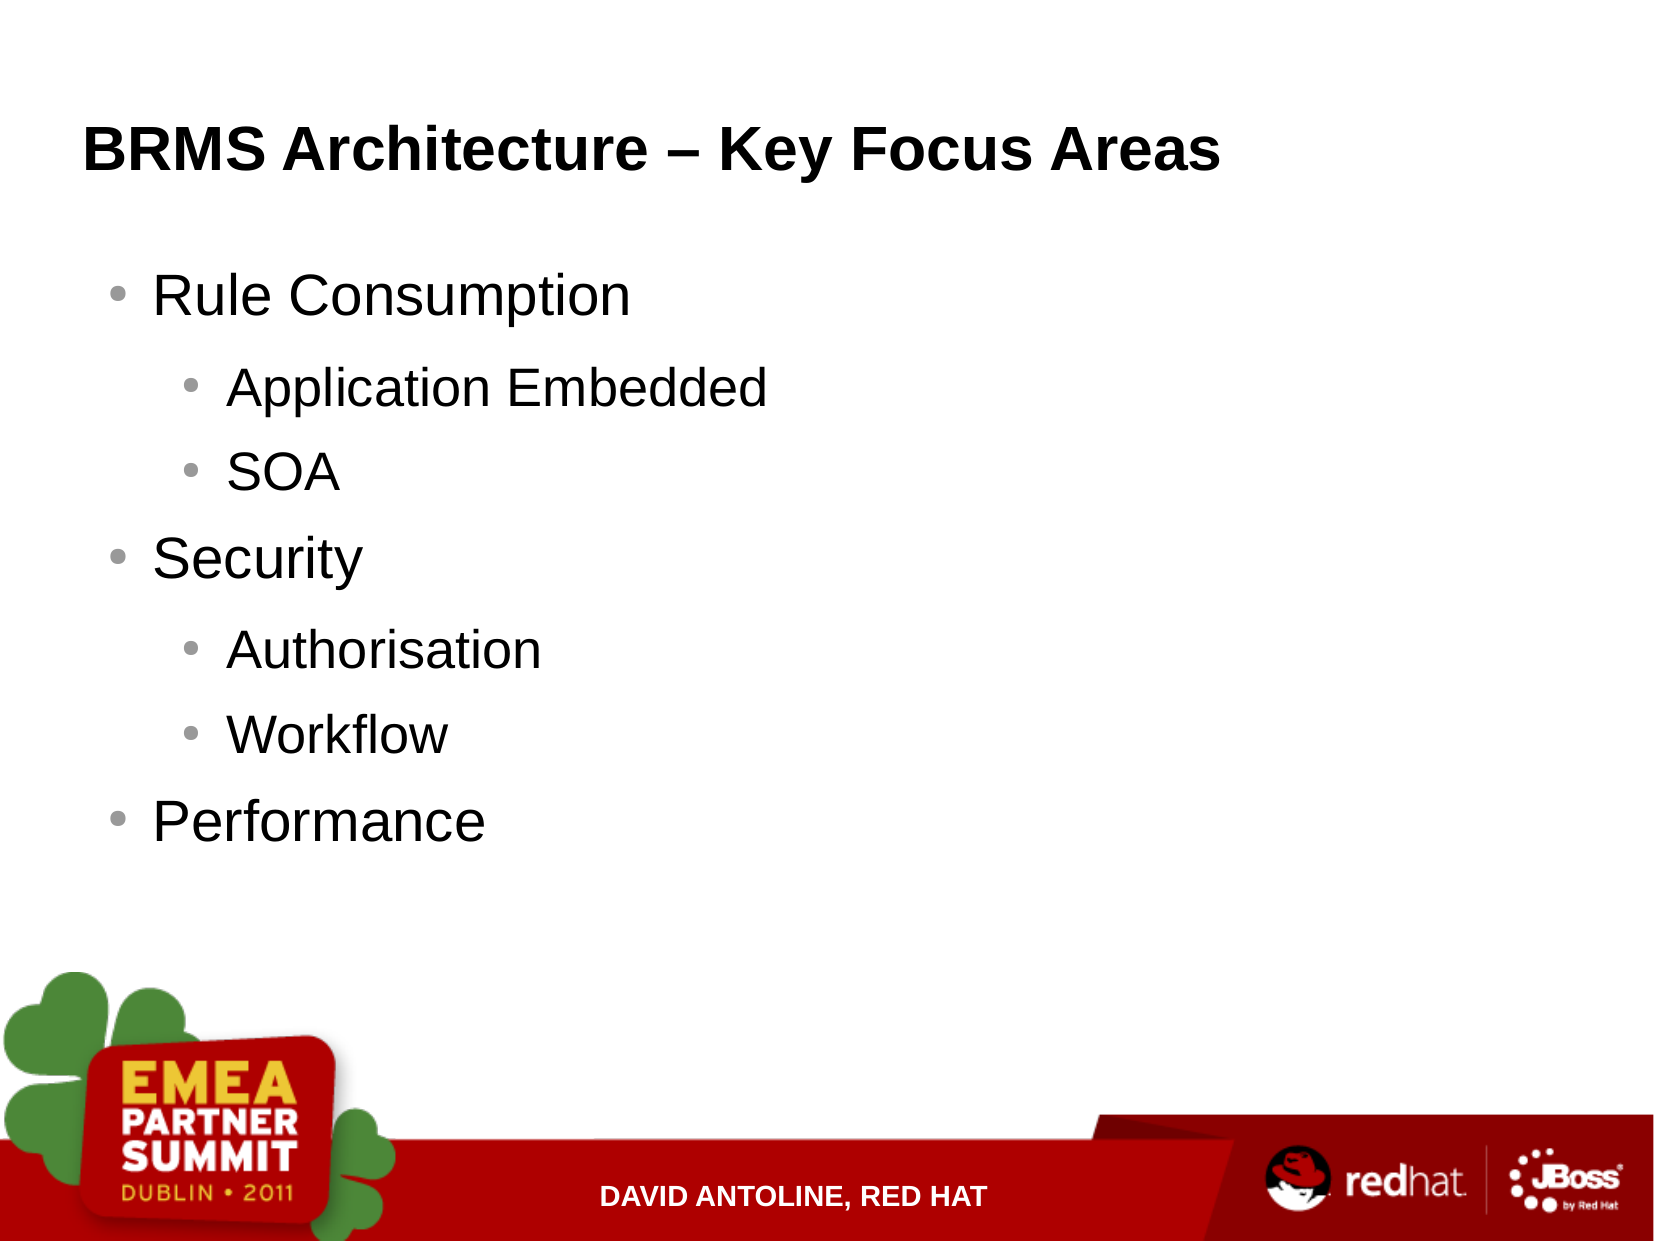

# BRMS Architecture – Key Focus Areas
Rule Consumption
Application Embedded
SOA
Security
Authorisation
Workflow
Performance